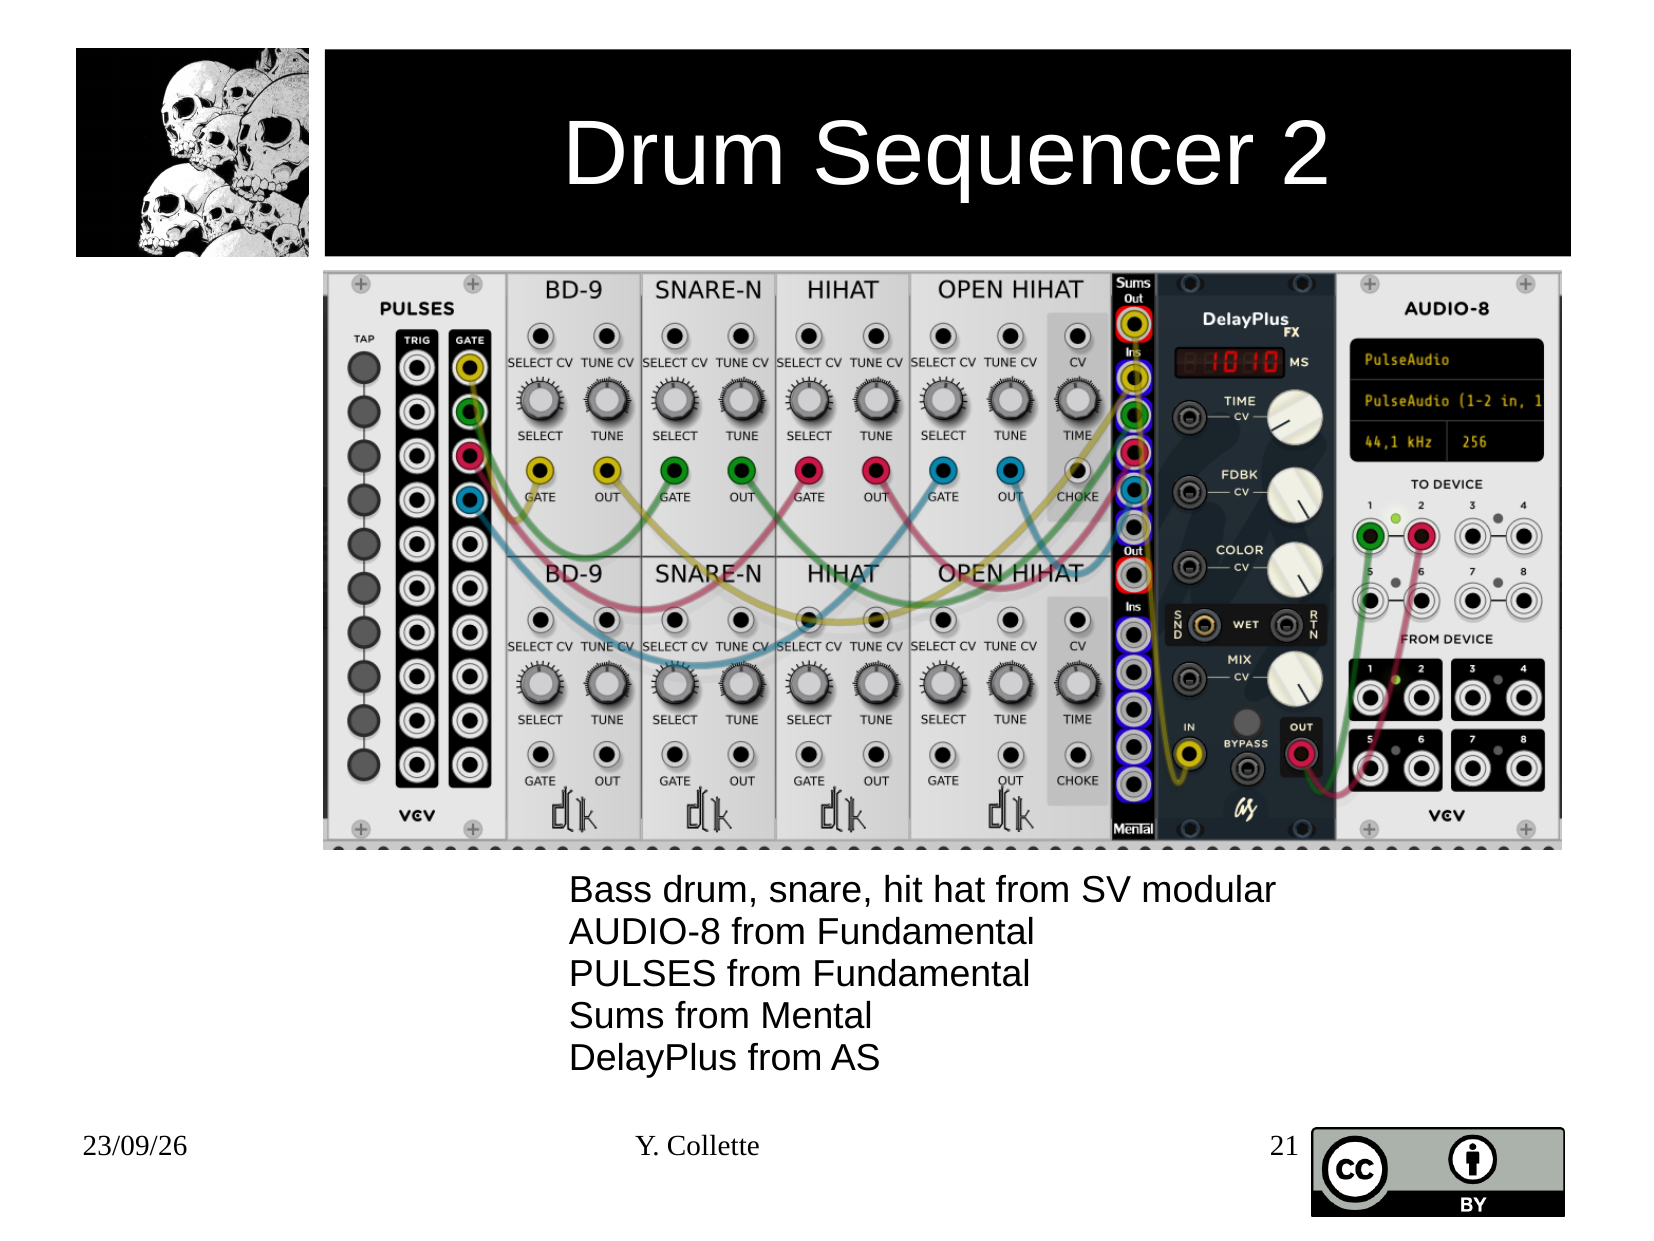

# Drum Sequencer 2
Bass drum, snare, hit hat from SV modular
AUDIO-8 from Fundamental
PULSES from Fundamental
Sums from Mental
DelayPlus from AS
Y. Collette
21